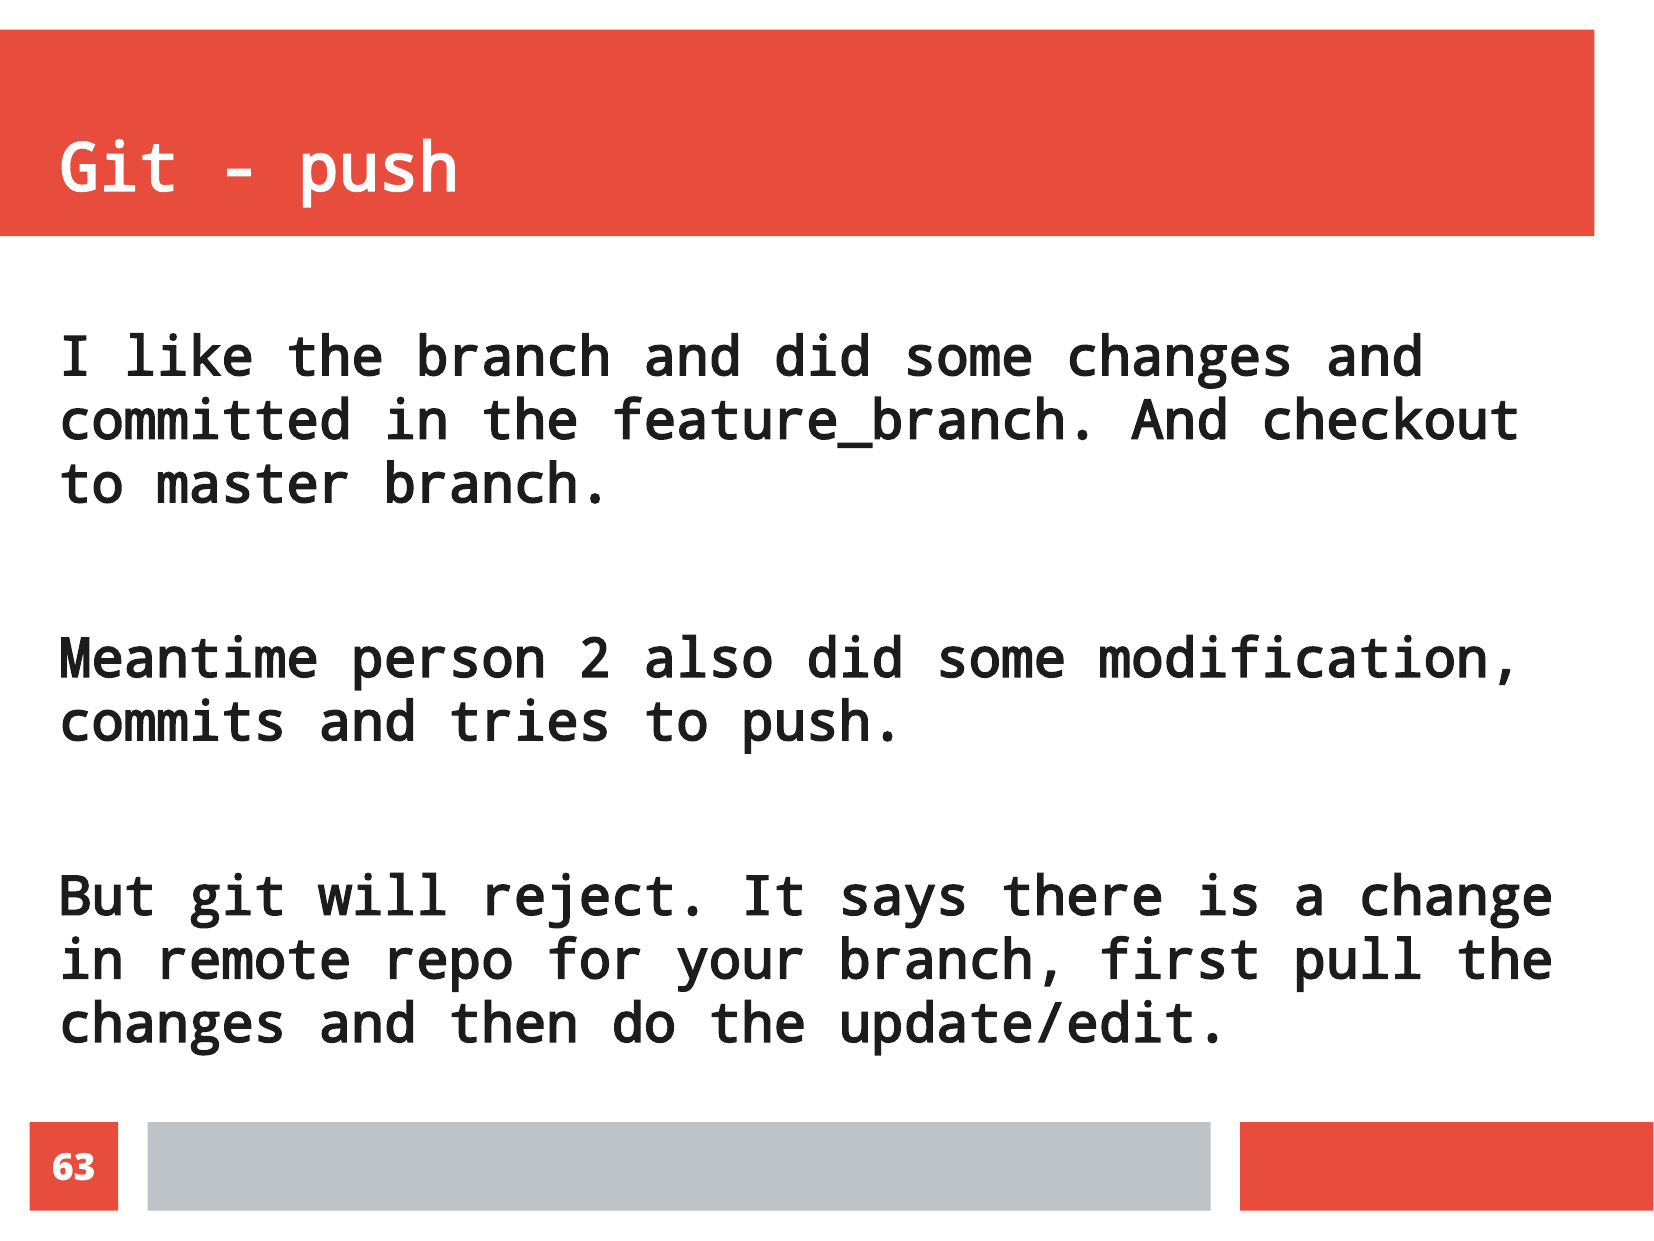

# Git - push
I like the branch and did some changes and committed in the feature_branch. And checkout to master branch.
Meantime person 2 also did some modification, commits and tries to push.
But git will reject. It says there is a change in remote repo for your branch, first pull the changes and then do the update/edit.
63